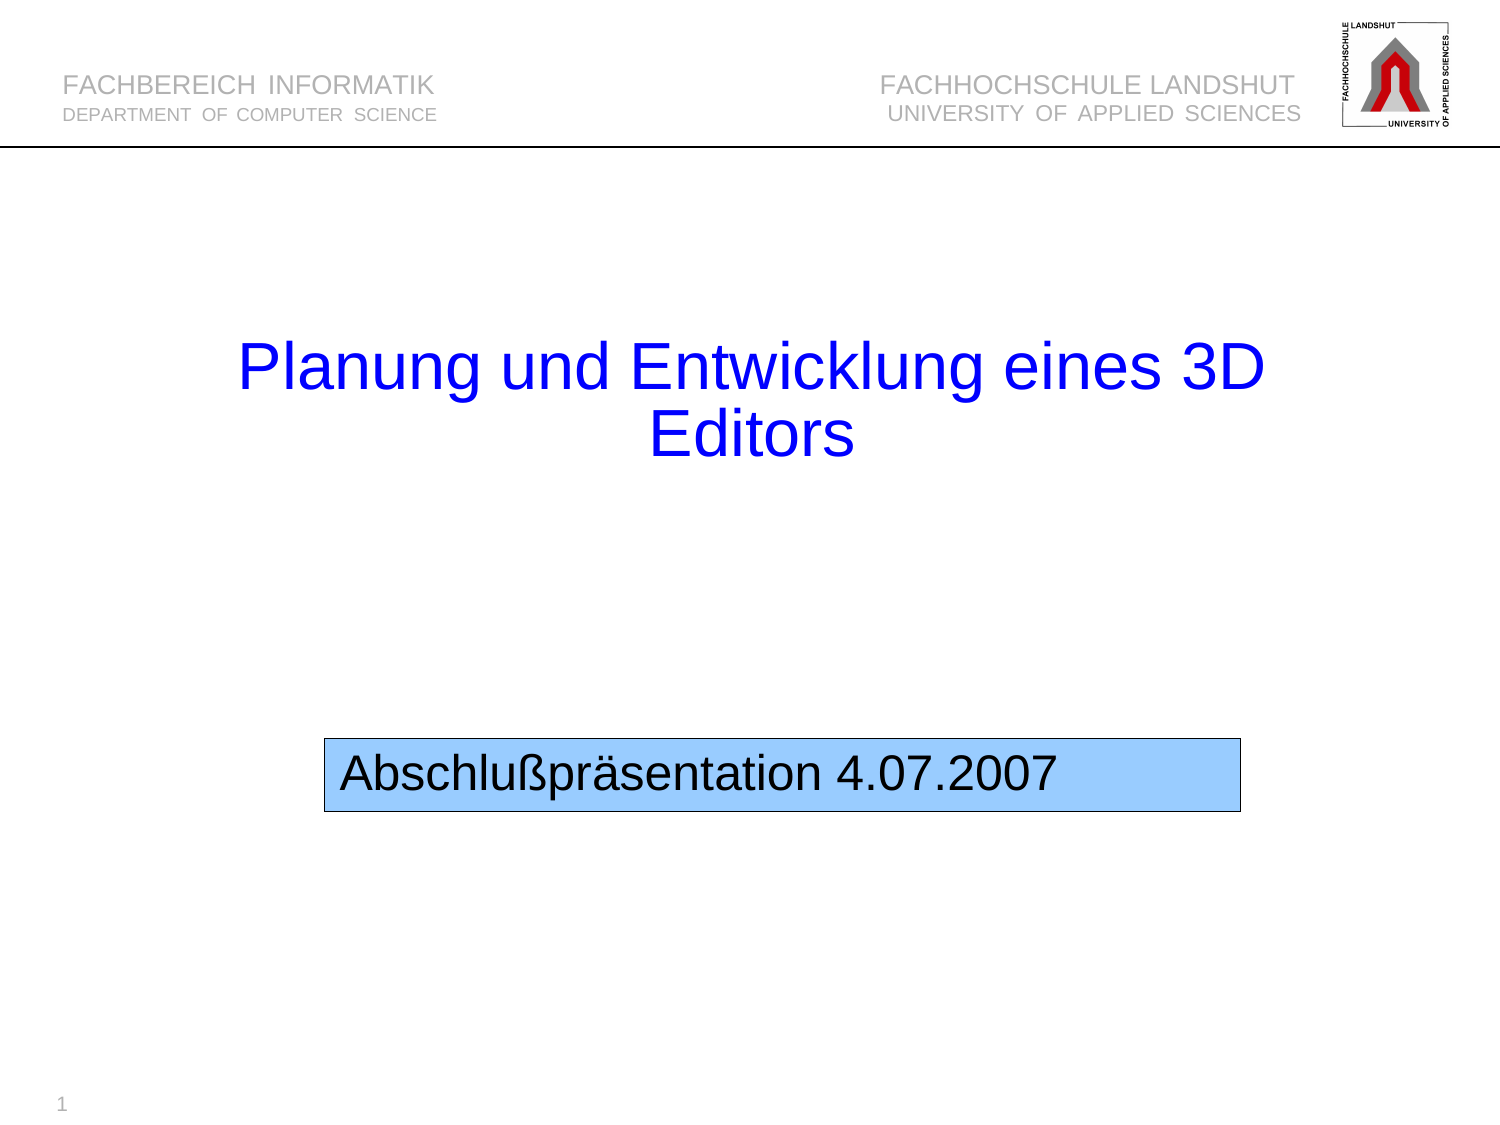

# Planung und Entwicklung eines 3D­ Editors
Abschlußpräsentation 4.07.2007